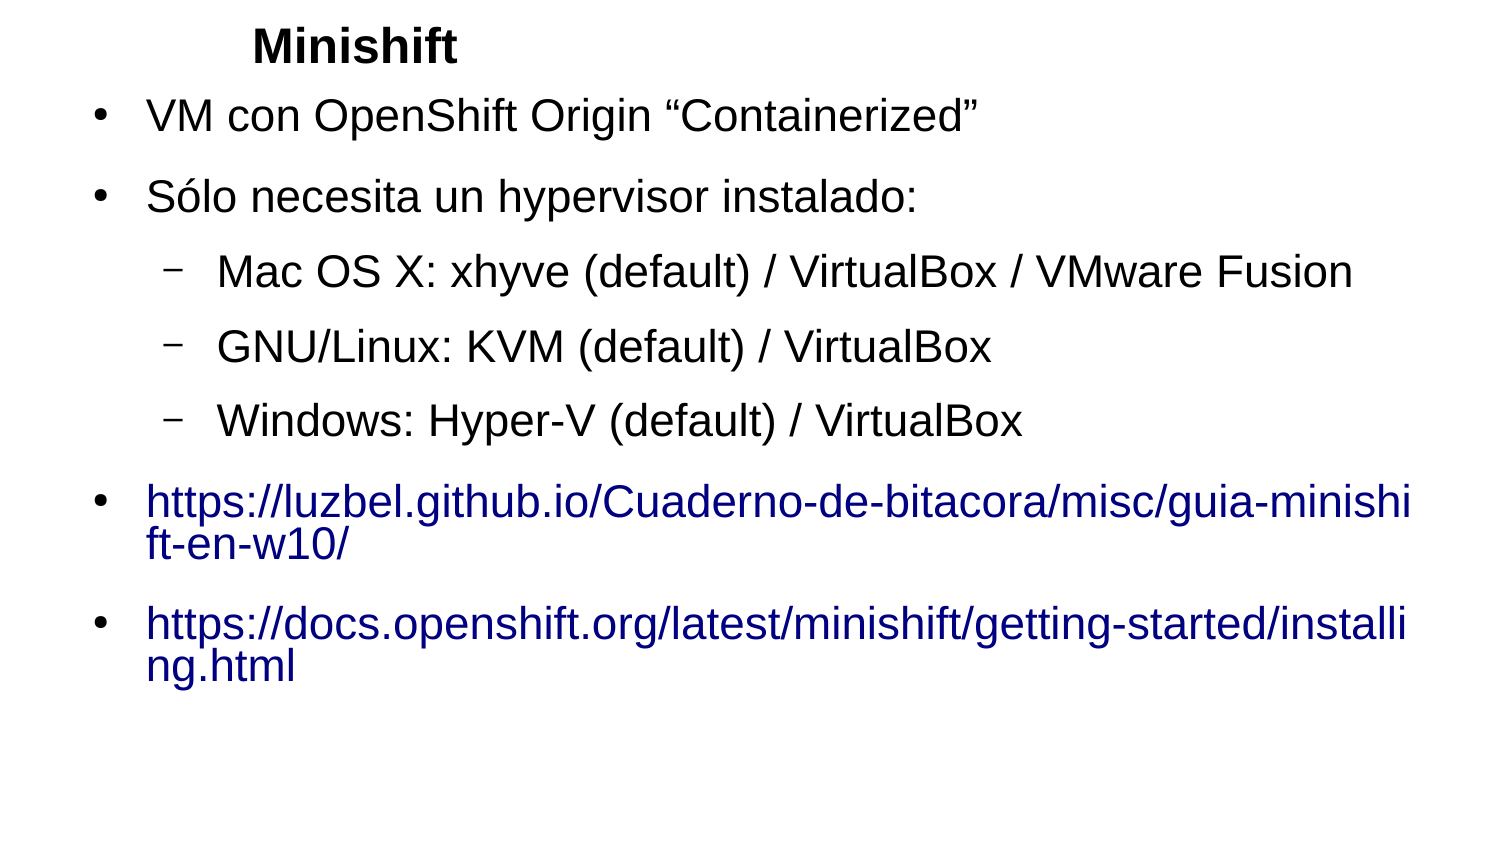

# Minishift
VM con OpenShift Origin “Containerized”
Sólo necesita un hypervisor instalado:
Mac OS X: xhyve (default) / VirtualBox / VMware Fusion
GNU/Linux: KVM (default) / VirtualBox
Windows: Hyper-V (default) / VirtualBox
https://luzbel.github.io/Cuaderno-de-bitacora/misc/guia-minishift-en-w10/
https://docs.openshift.org/latest/minishift/getting-started/installing.html